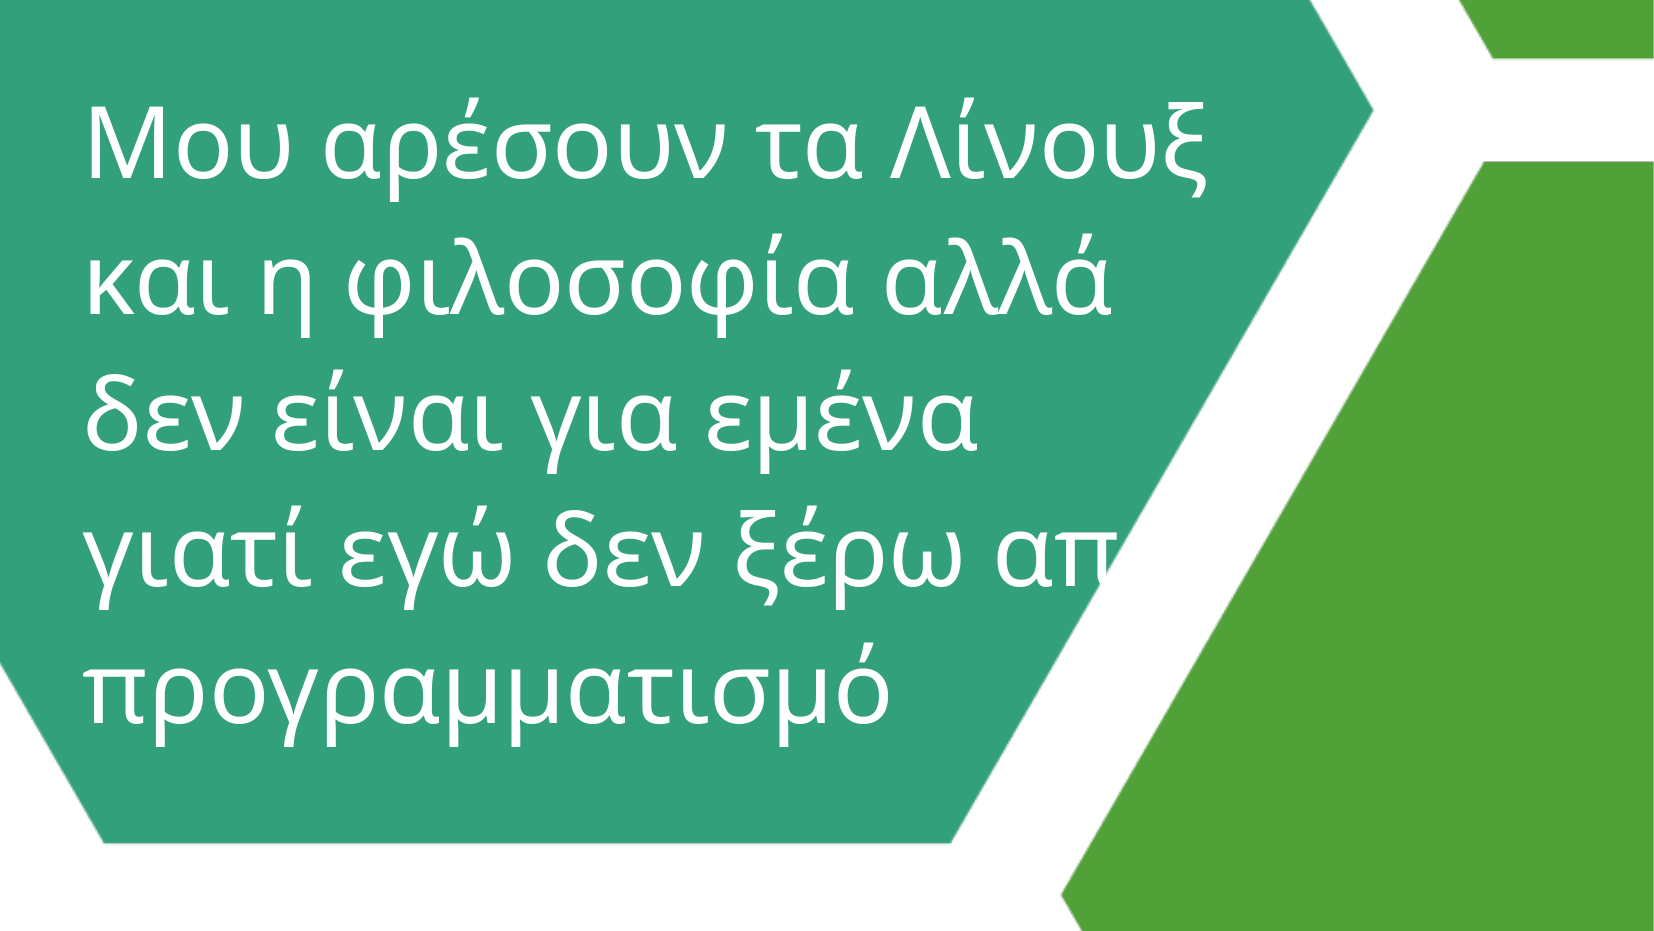

# Μου αρέσουν τα Λίνουξ και η φιλοσοφία αλλά δεν είναι για εμένα γιατί εγώ δεν ξέρω από προγραμματισμό